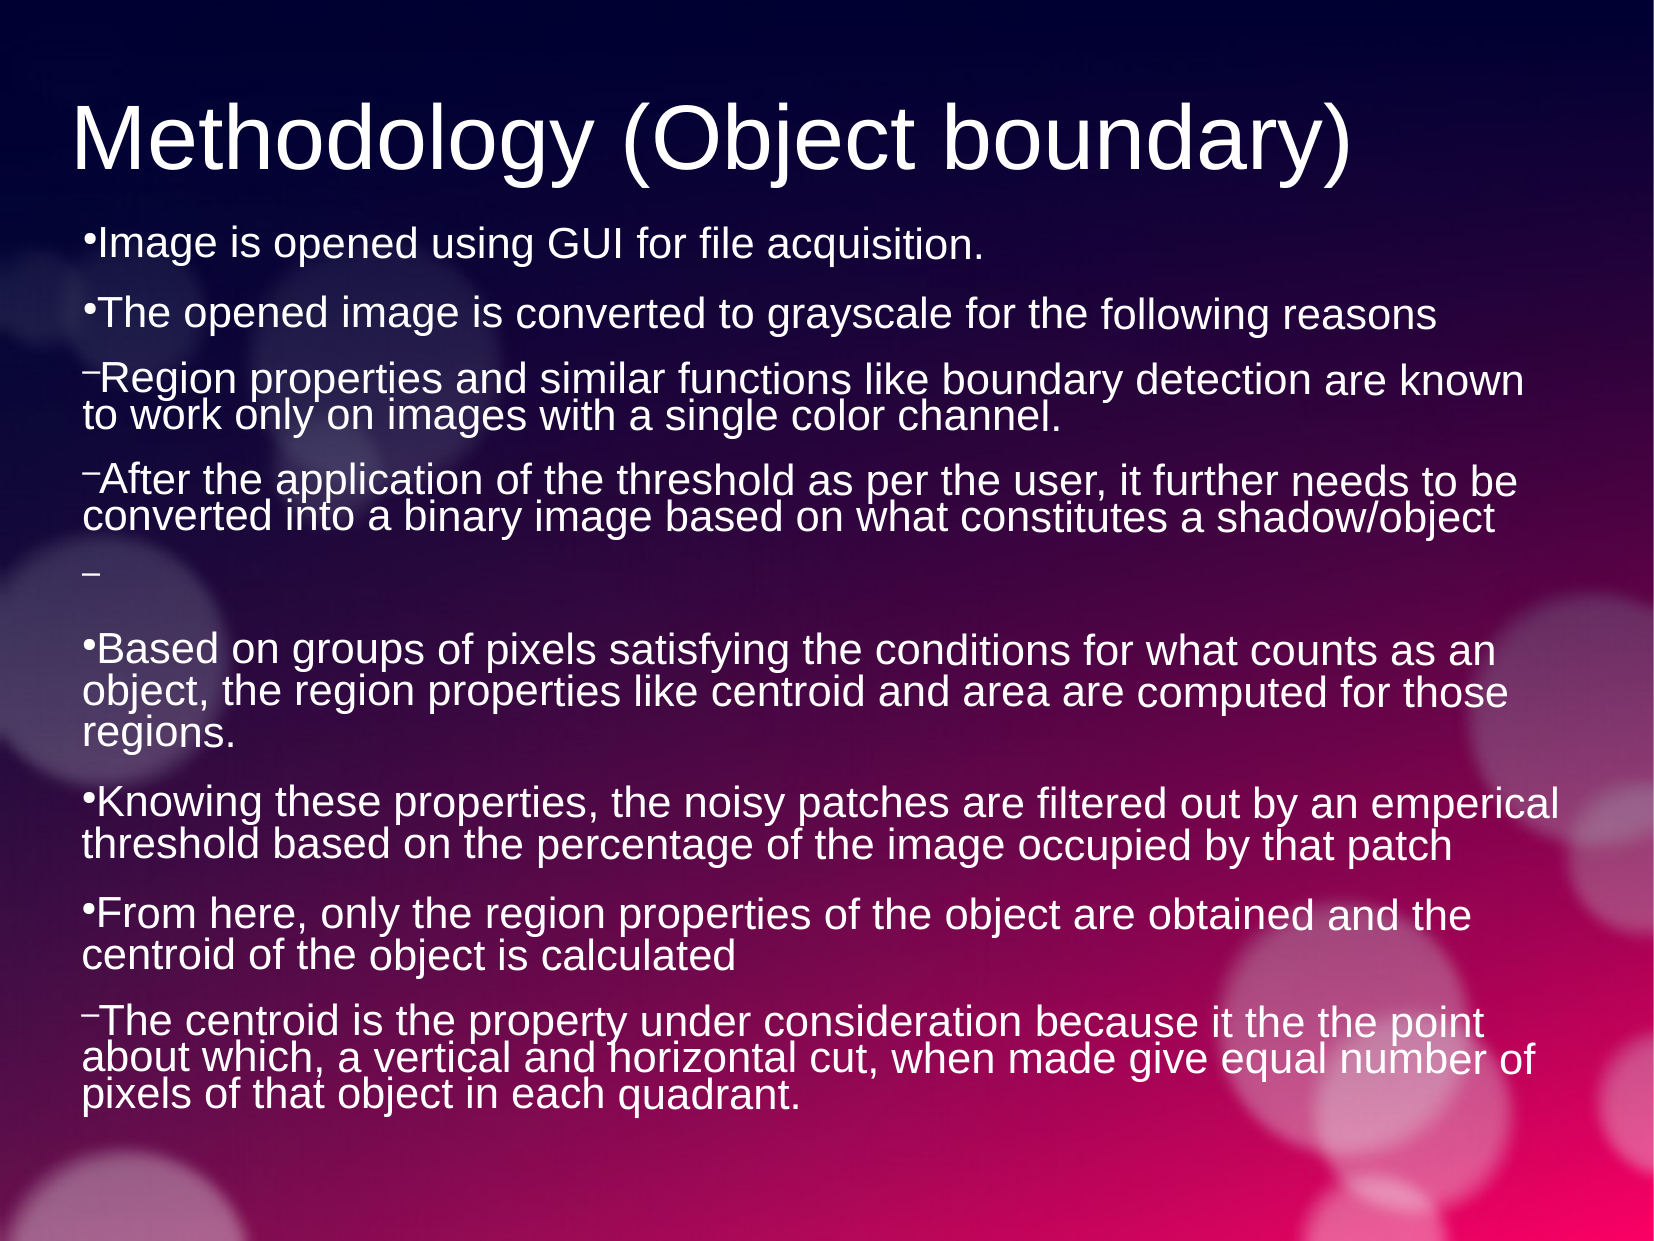

# Methodology (Object boundary)
Image is opened using GUI for file acquisition.
The opened image is converted to grayscale for the following reasons
Region properties and similar functions like boundary detection are known to work only on images with a single color channel.
After the application of the threshold as per the user, it further needs to be converted into a binary image based on what constitutes a shadow/object
Based on groups of pixels satisfying the conditions for what counts as an object, the region properties like centroid and area are computed for those regions.
Knowing these properties, the noisy patches are filtered out by an emperical threshold based on the percentage of the image occupied by that patch
From here, only the region properties of the object are obtained and the centroid of the object is calculated
The centroid is the property under consideration because it the the point about which, a vertical and horizontal cut, when made give equal number of pixels of that object in each quadrant.